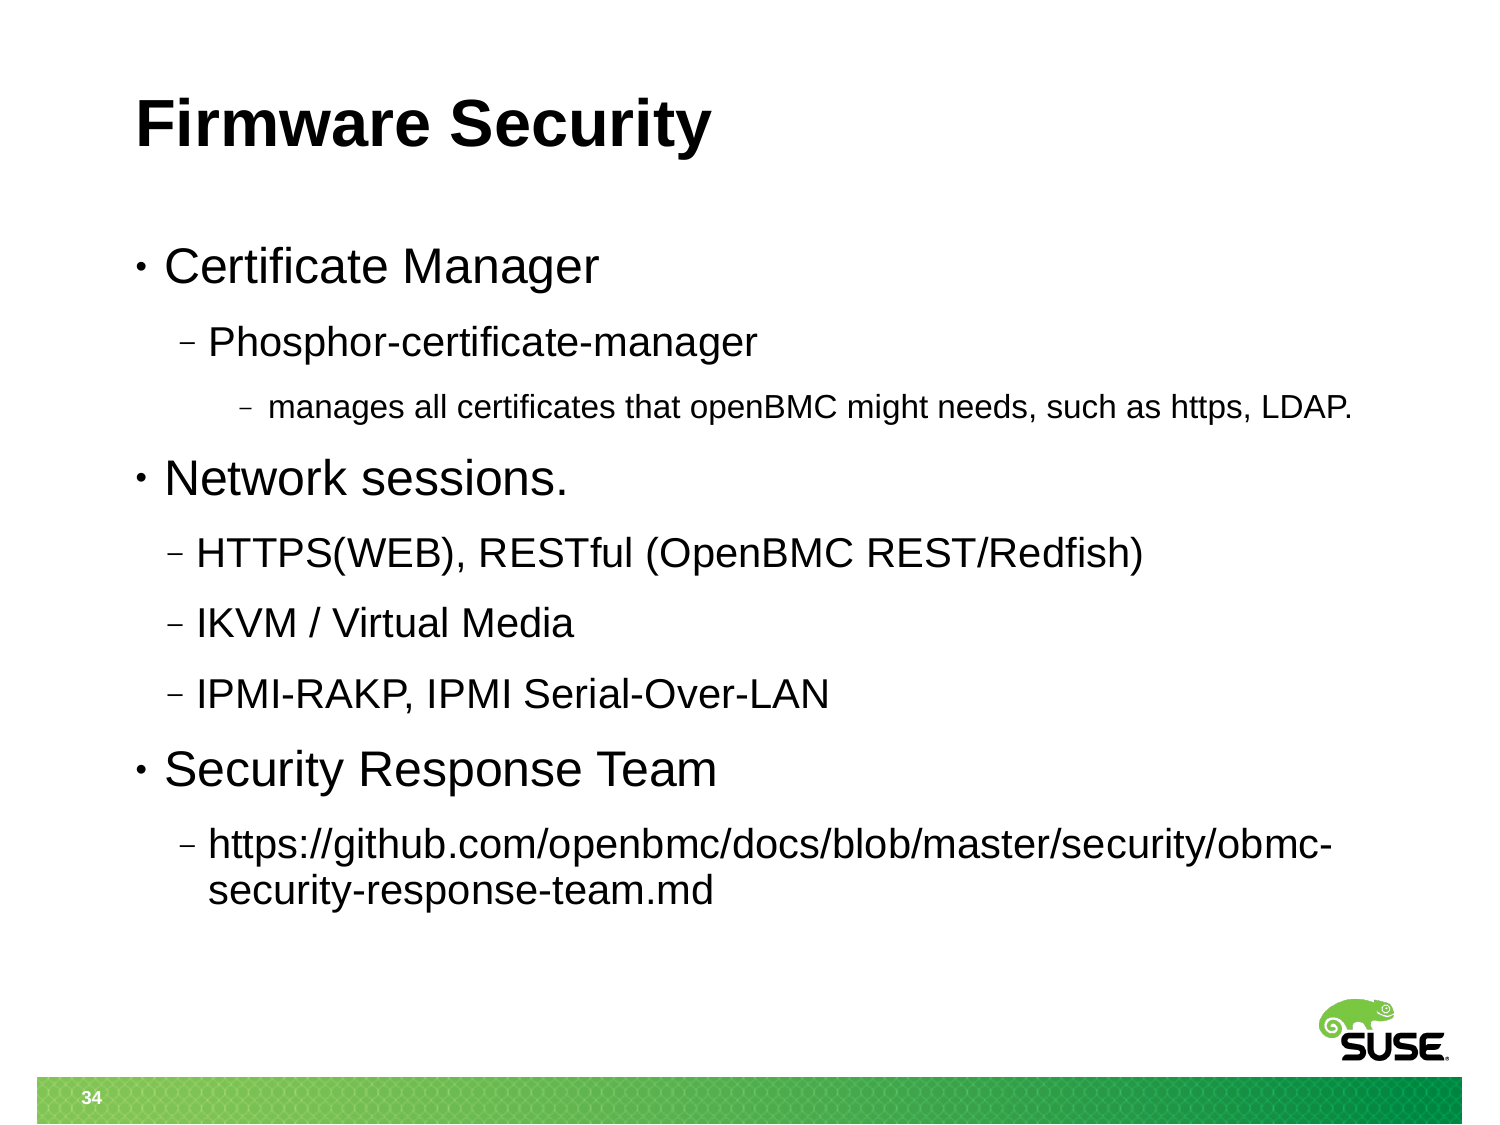

# Firmware Security
Certificate Manager
Phosphor-certificate-manager
manages all certificates that openBMC might needs, such as https, LDAP.
Network sessions.
HTTPS(WEB), RESTful (OpenBMC REST/Redfish)
IKVM / Virtual Media
IPMI-RAKP, IPMI Serial-Over-LAN
Security Response Team
https://github.com/openbmc/docs/blob/master/security/obmc-security-response-team.md